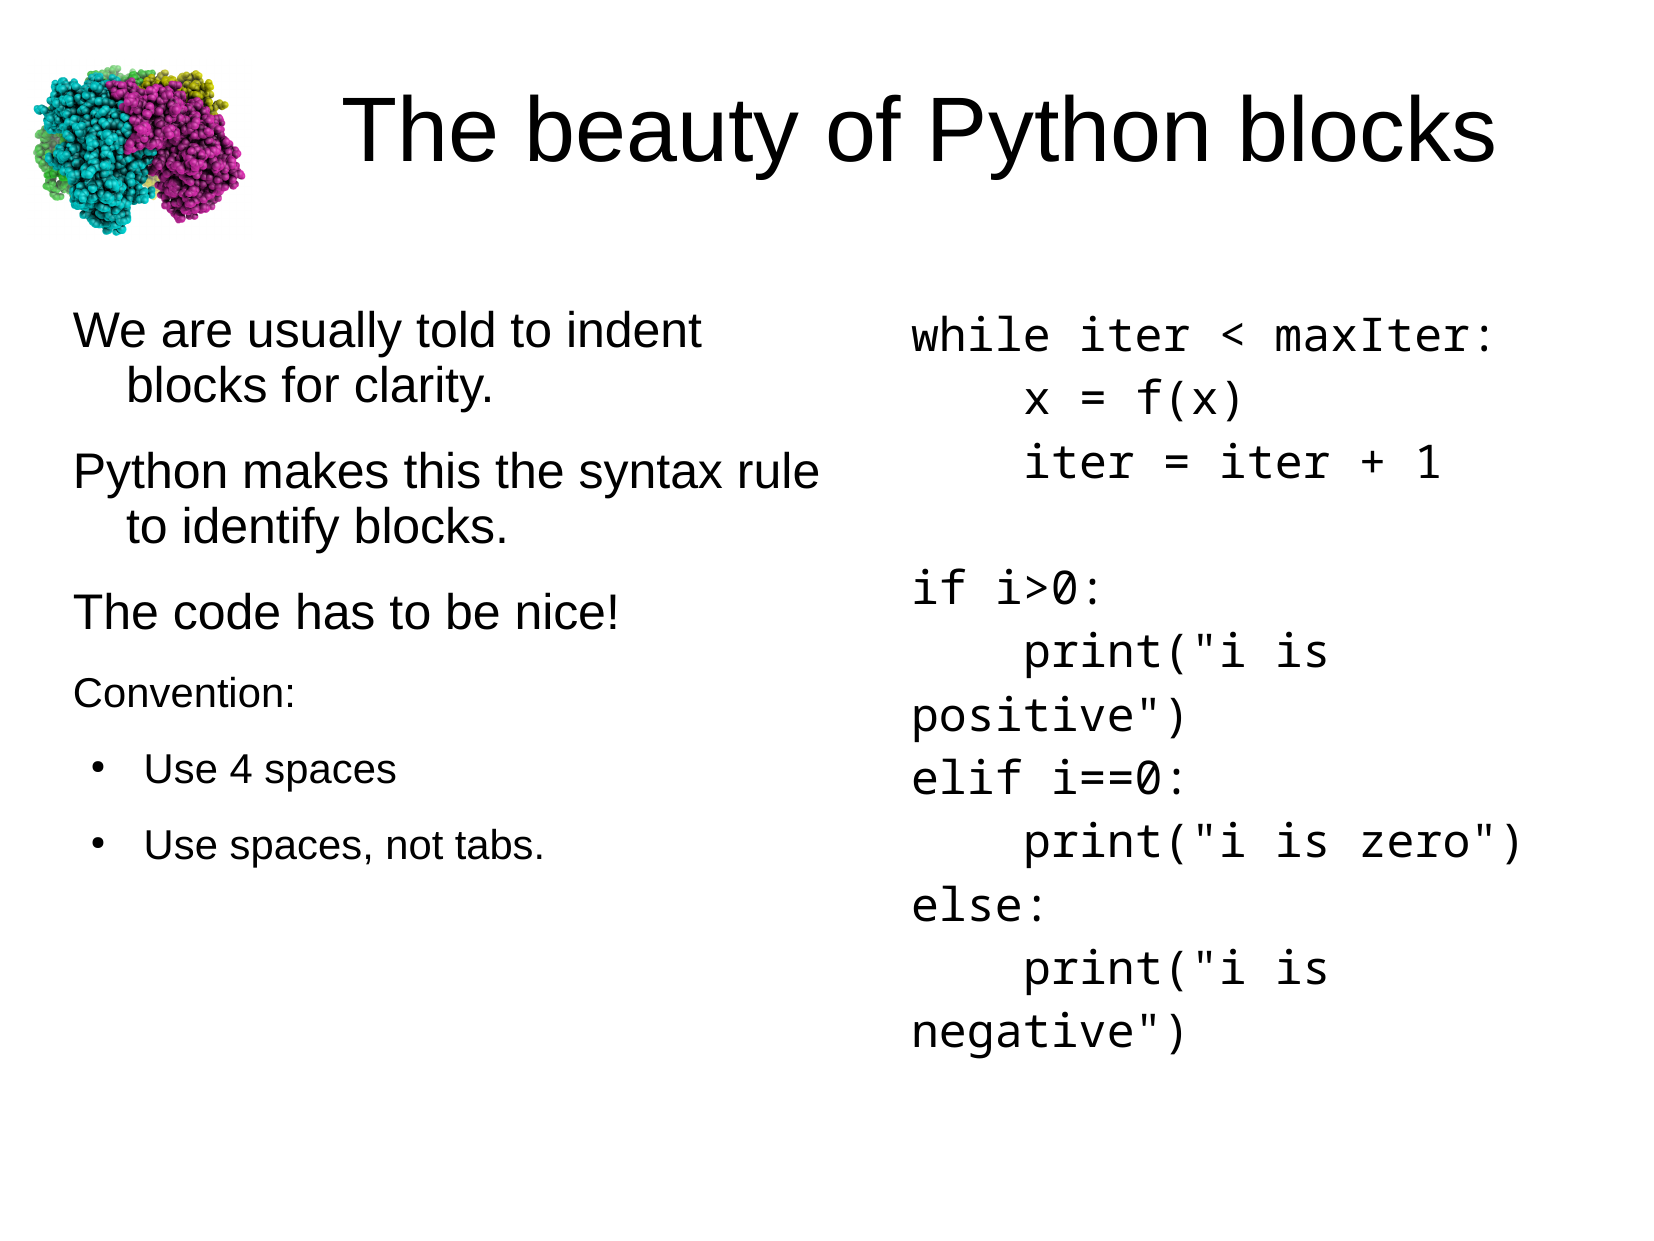

# The beauty of Python blocks
We are usually told to indent blocks for clarity.
Python makes this the syntax rule to identify blocks.
The code has to be nice!
Convention:
Use 4 spaces
Use spaces, not tabs.
while iter < maxIter:
 x = f(x)
 iter = iter + 1
if i>0:
 print("i is positive")
elif i==0:
 print("i is zero")
else:
 print("i is negative")